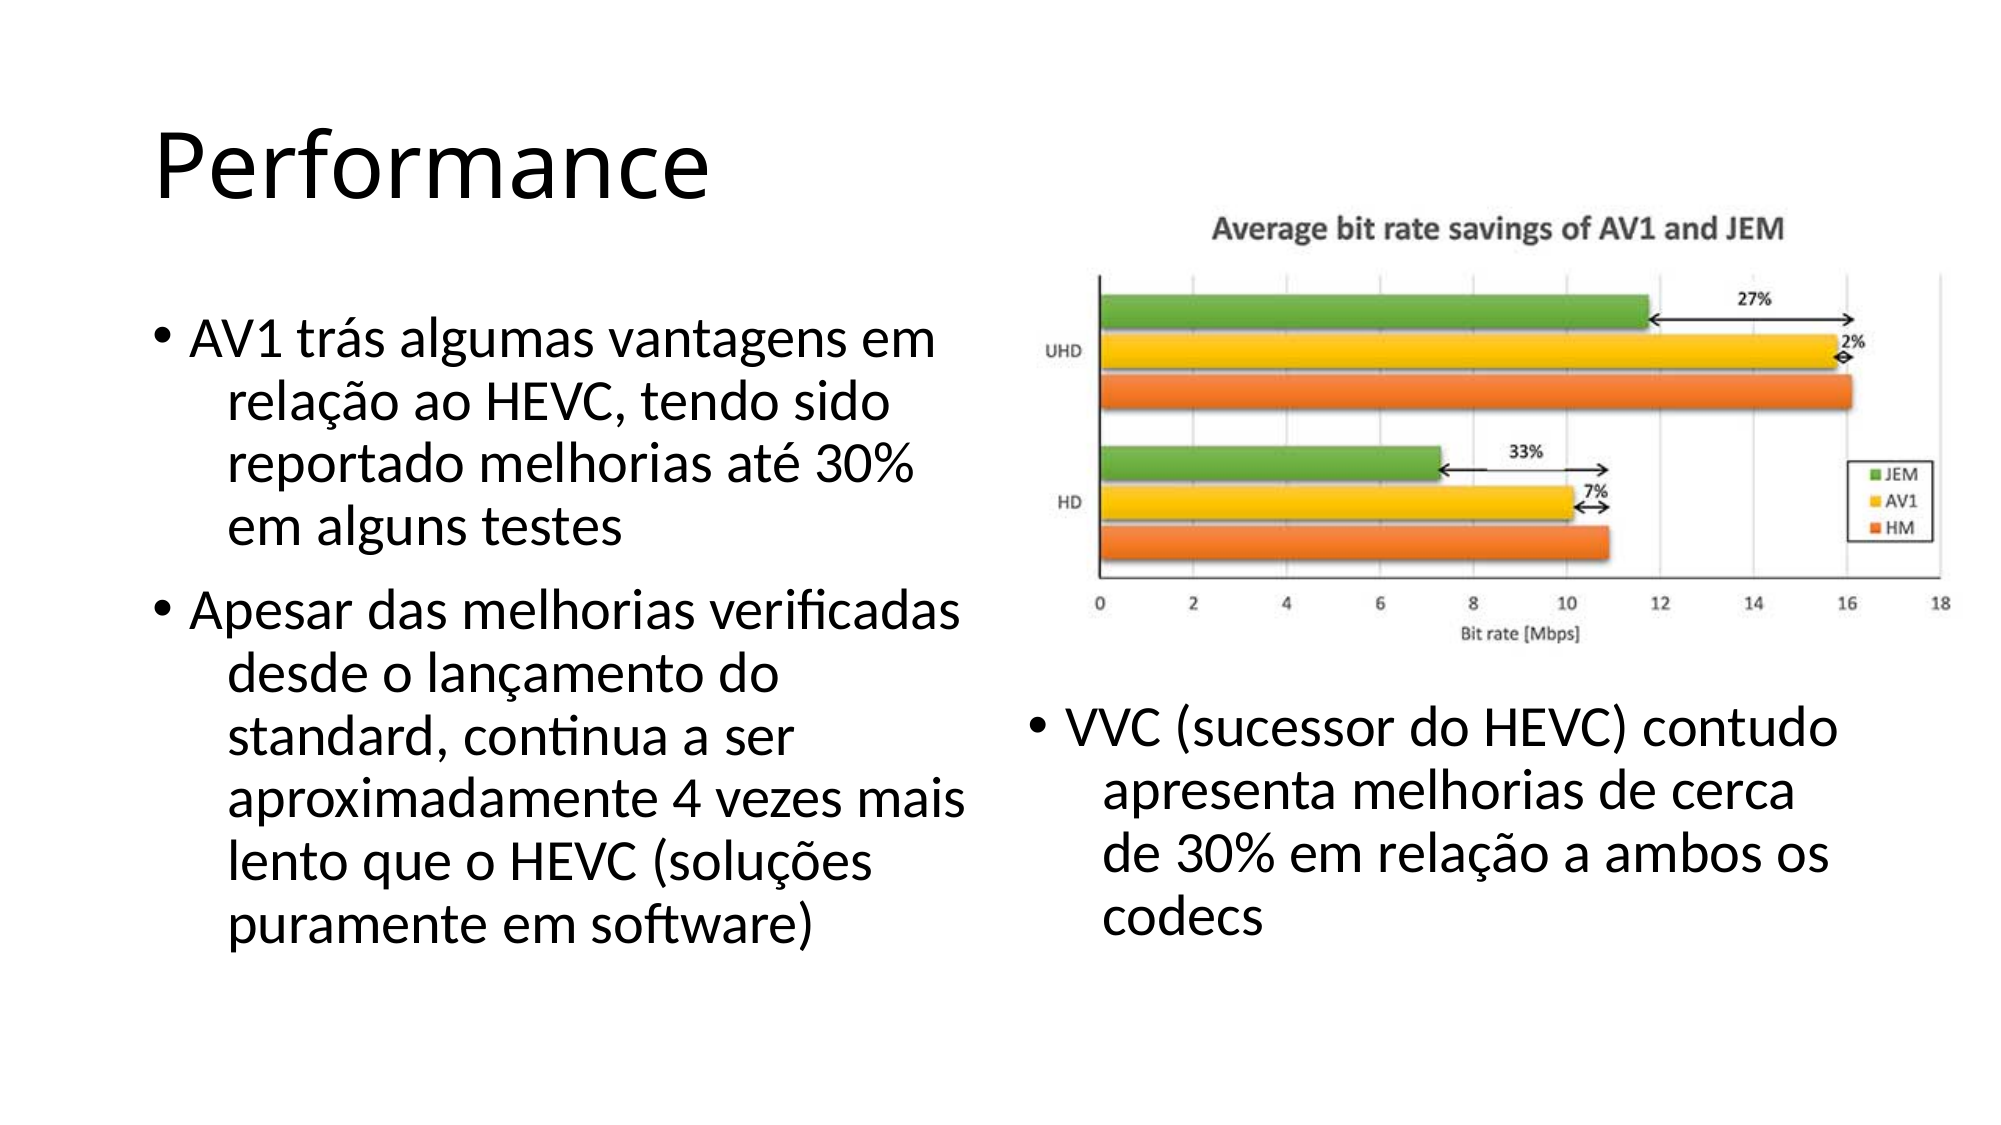

# Performance
AV1 trás algumas vantagens em relação ao HEVC, tendo sido reportado melhorias até 30% em alguns testes
Apesar das melhorias verificadas desde o lançamento do standard, continua a ser aproximadamente 4 vezes mais lento que o HEVC (soluções puramente em software)
VVC (sucessor do HEVC) contudo apresenta melhorias de cerca de 30% em relação a ambos os codecs